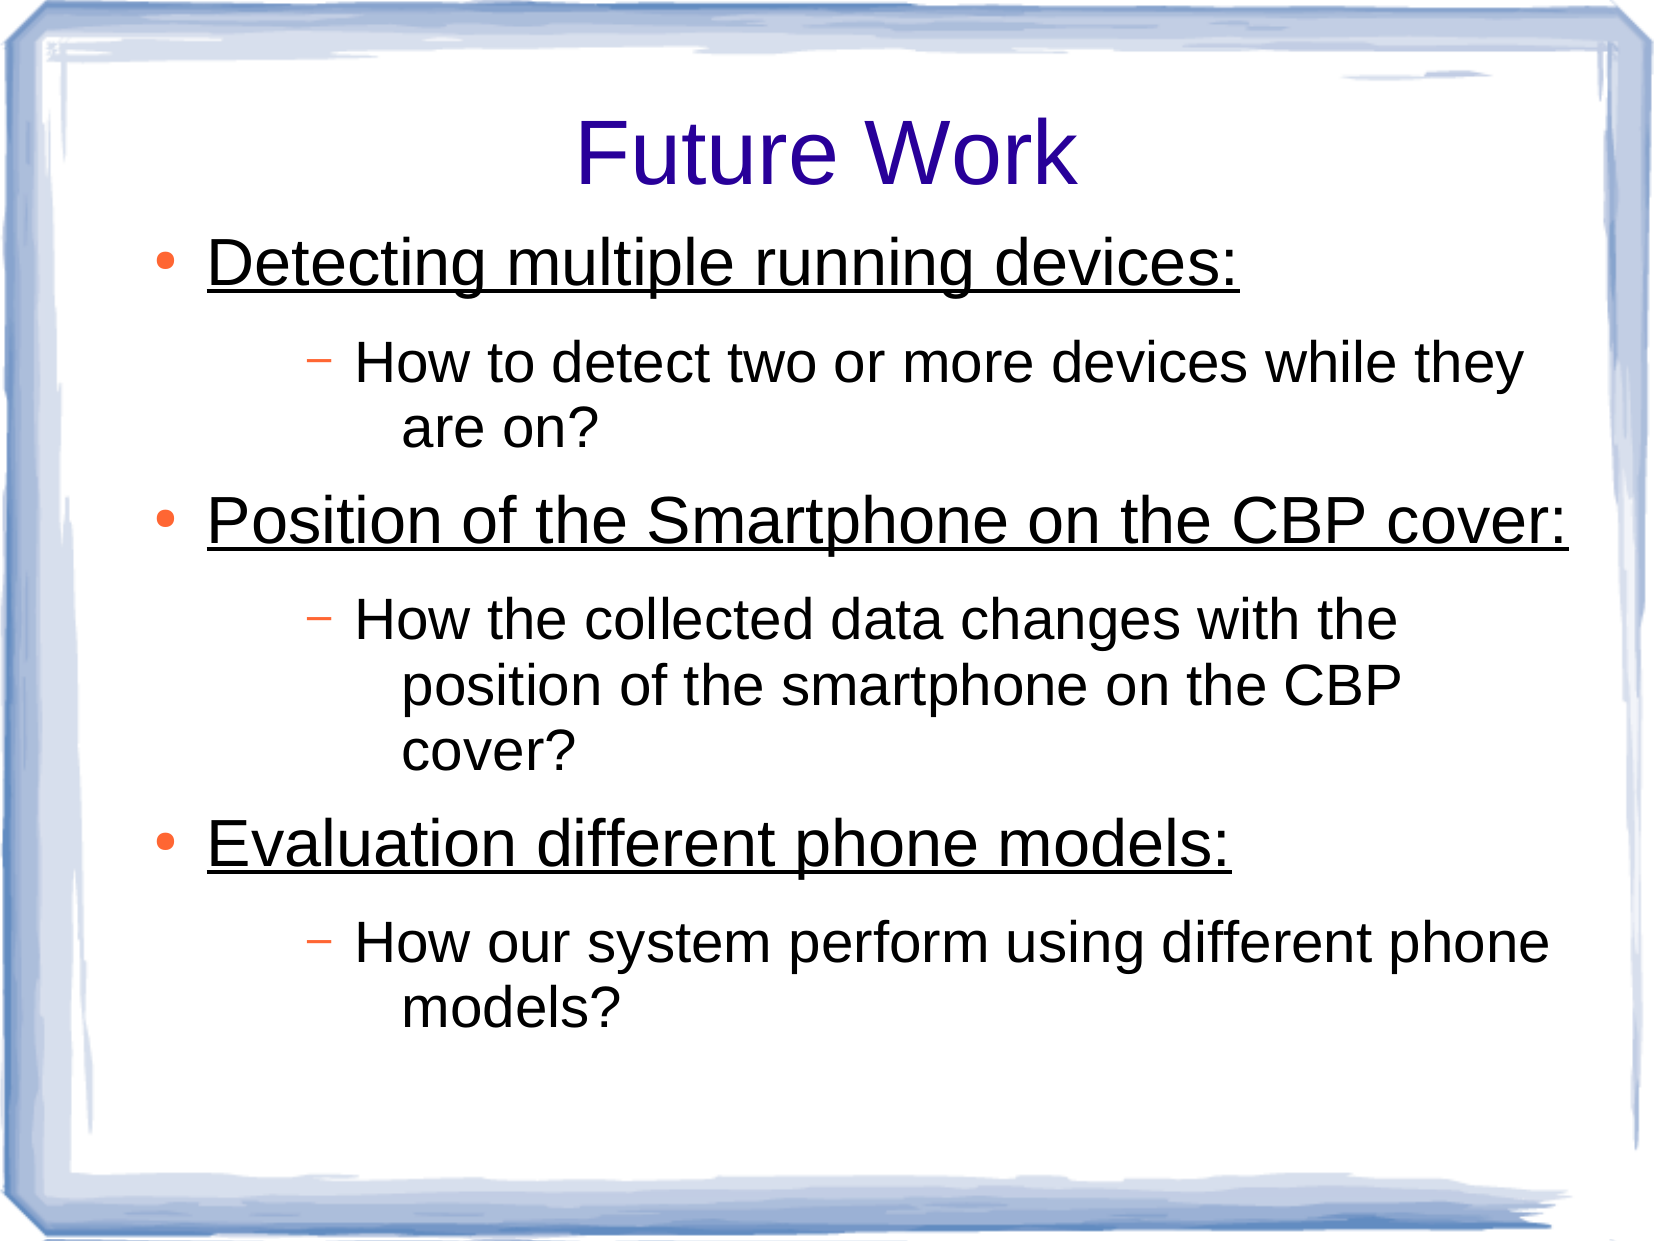

# Future Work
Detecting multiple running devices:
How to detect two or more devices while they are on?
Position of the Smartphone on the CBP cover:
How the collected data changes with the position of the smartphone on the CBP cover?
Evaluation different phone models:
How our system perform using different phone models?